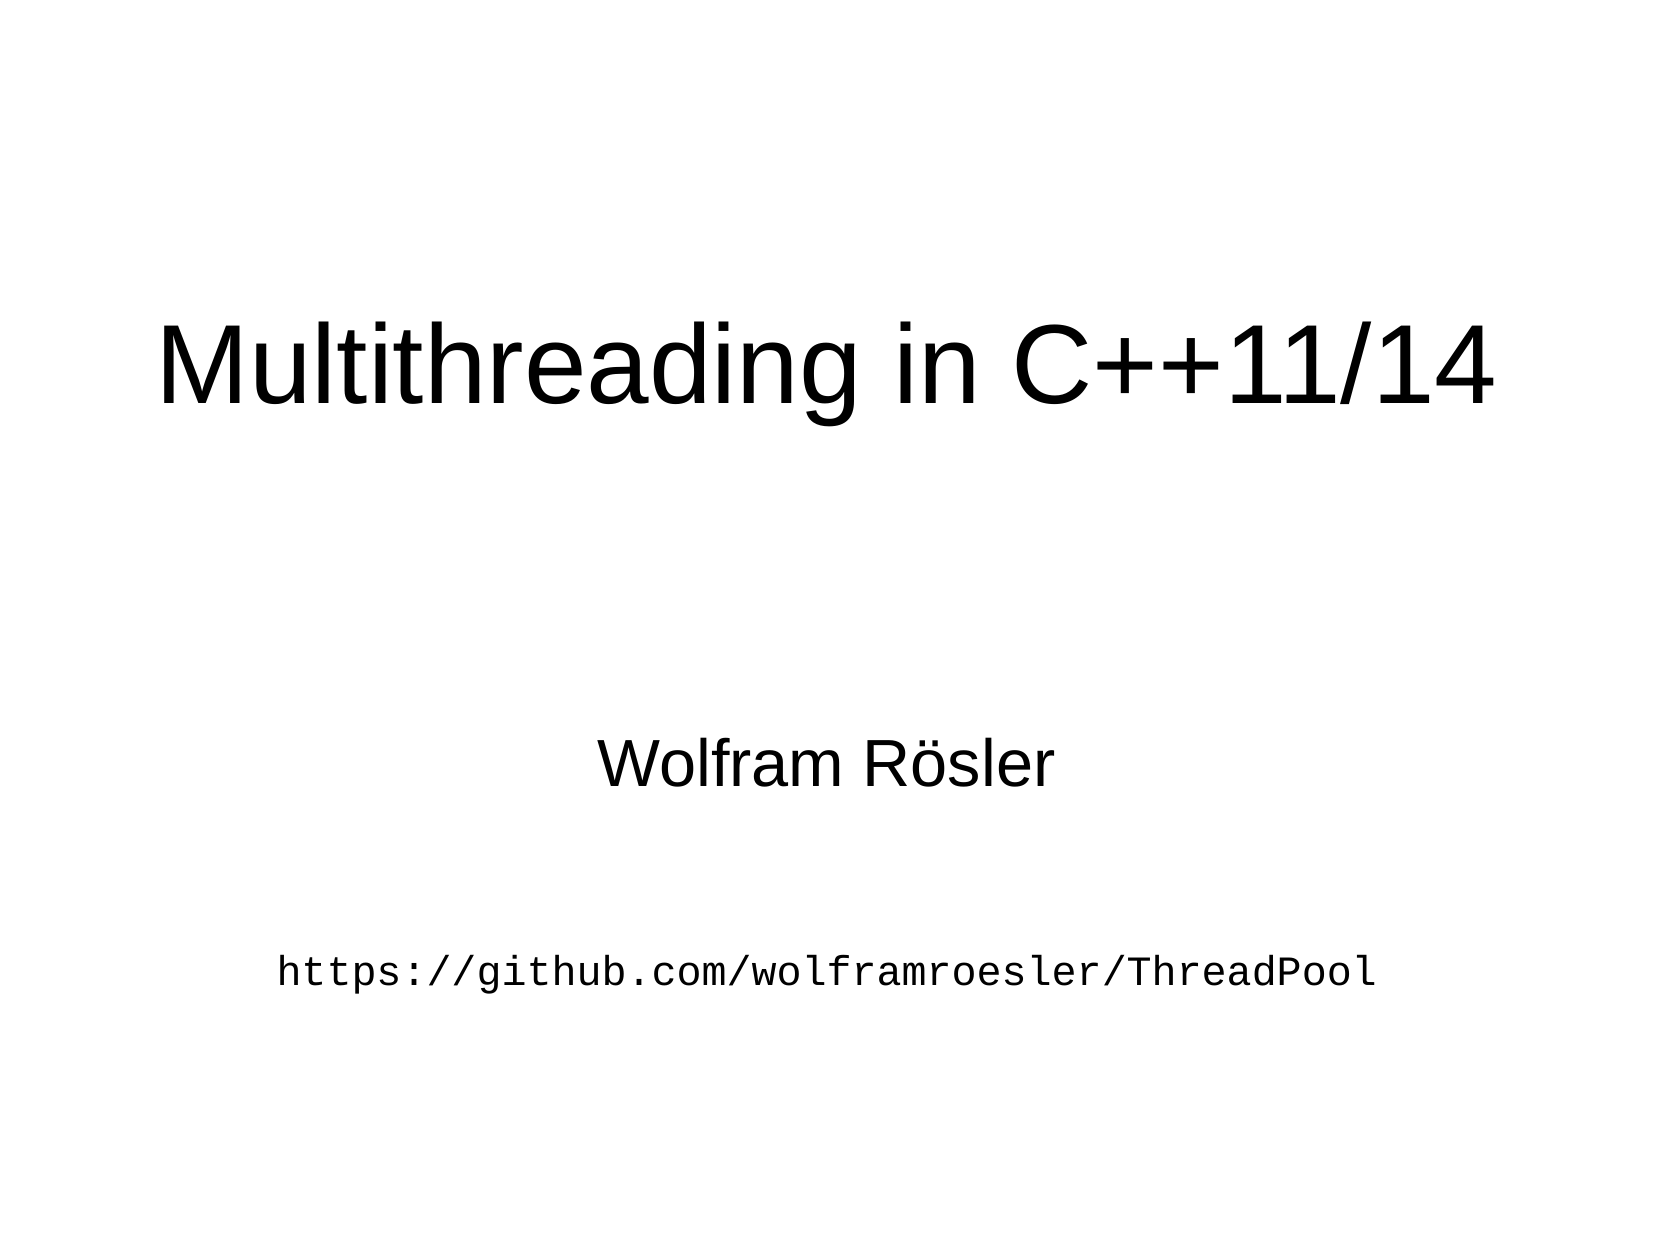

# Multithreading in C++11/14
Wolfram Rösler
https://github.com/wolframroesler/ThreadPool